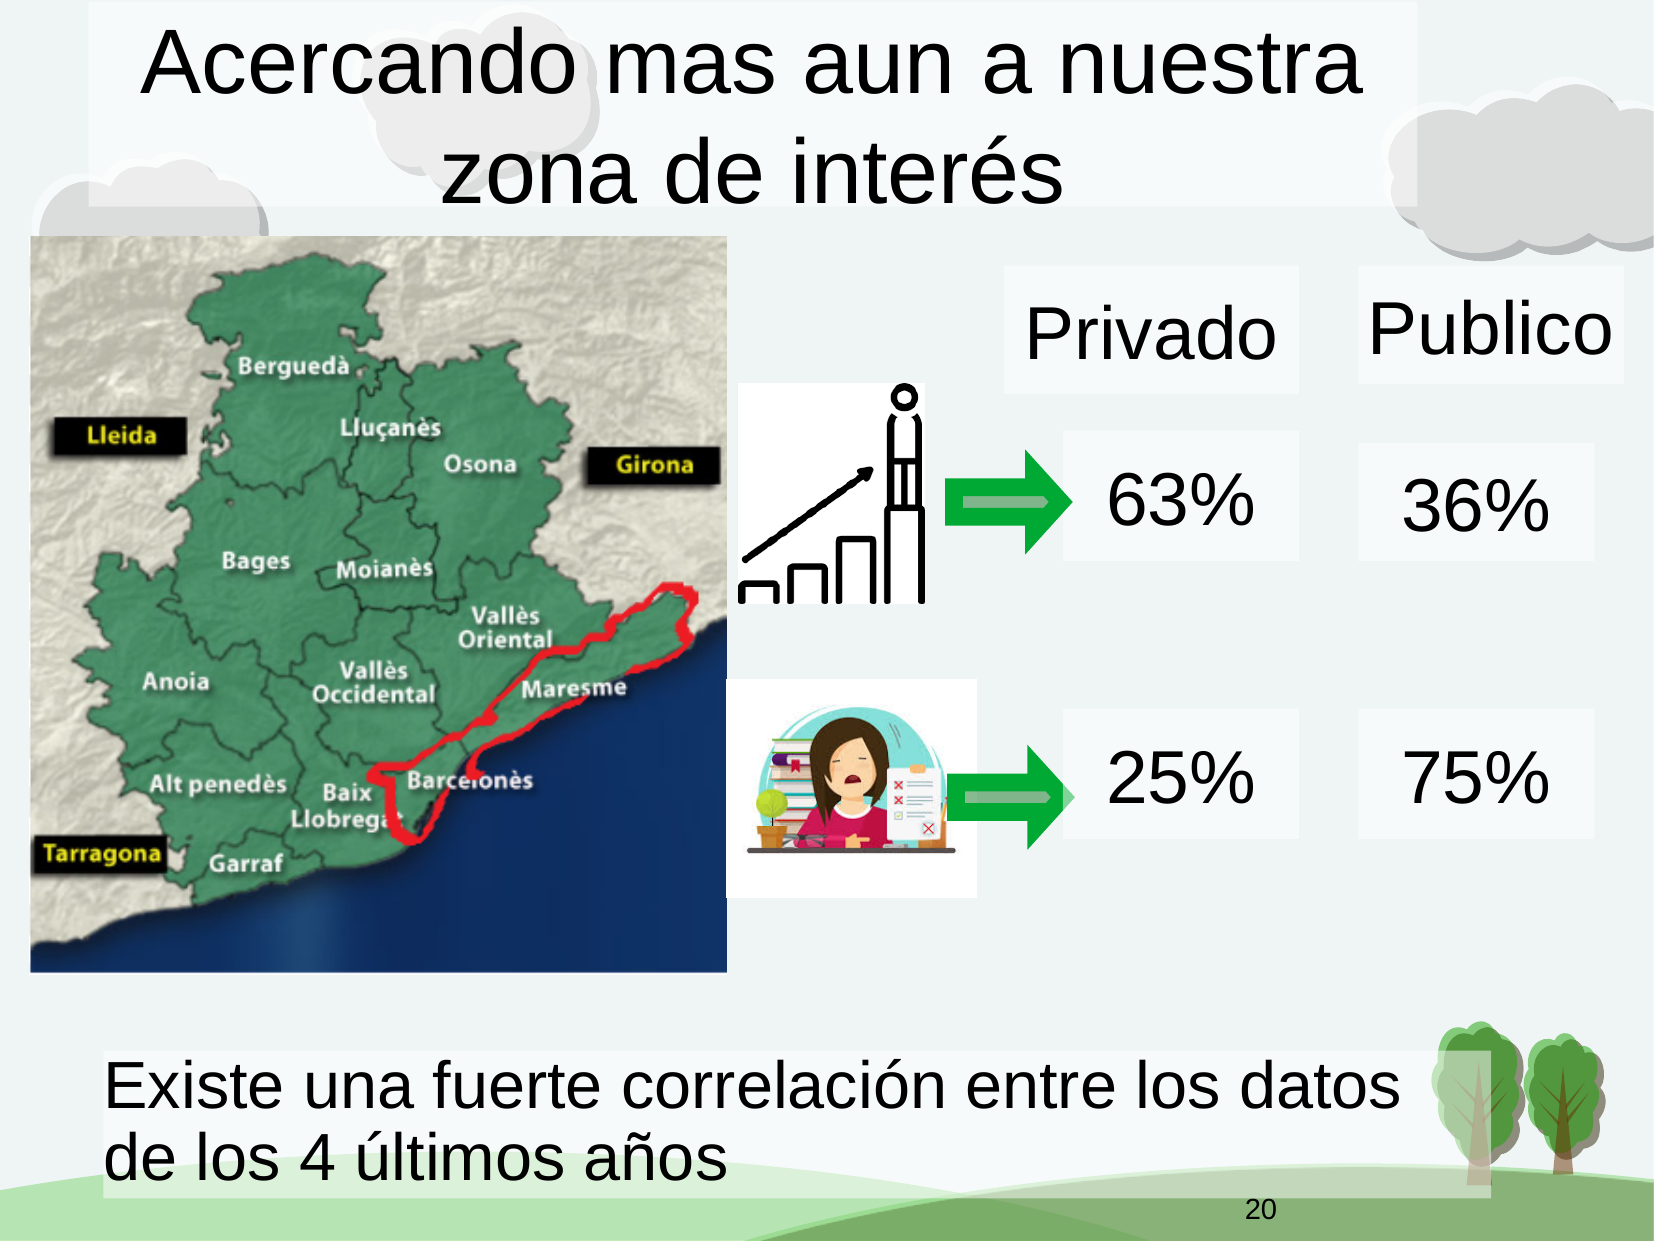

Acercando mas aun a nuestra zona de interés
Privado
Publico
# 63%
36%
25%
75%
Existe una fuerte correlación entre los datos de los 4 últimos años